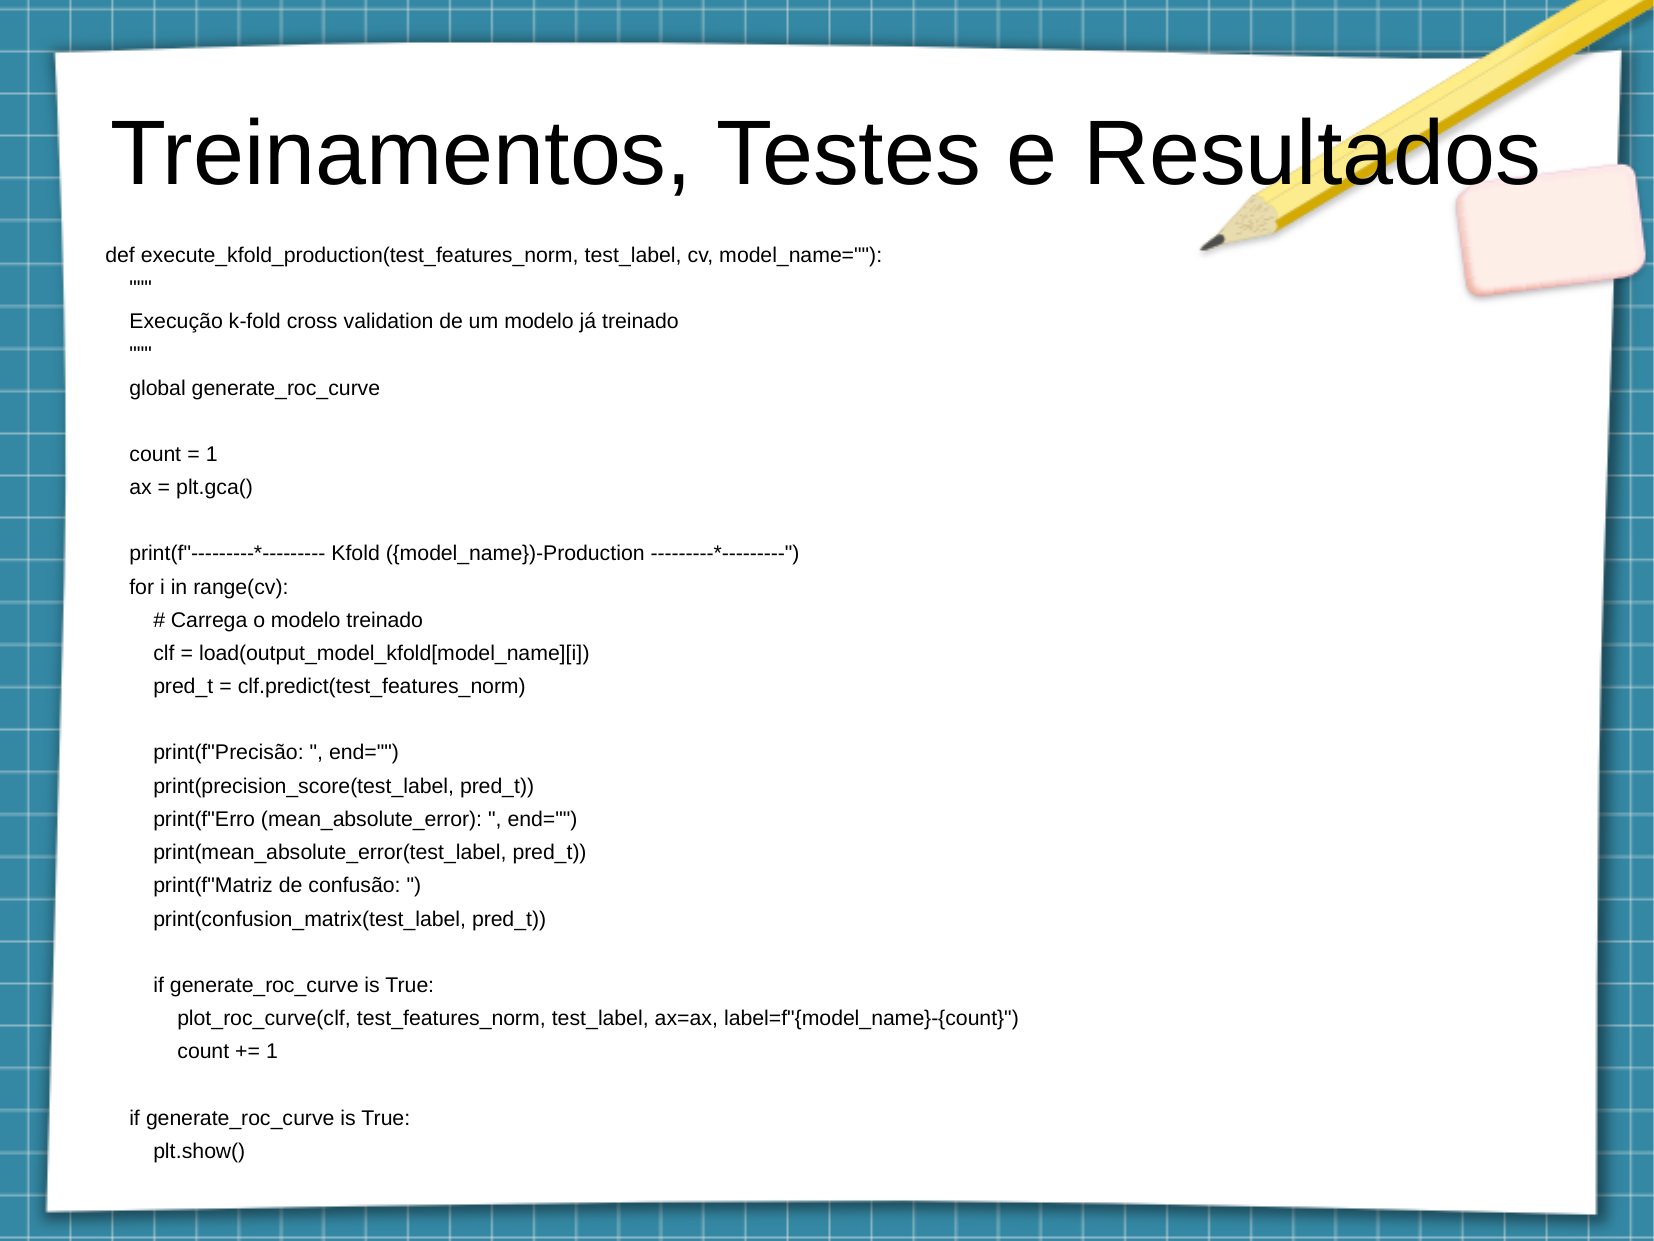

# Treinamentos, Testes e Resultados
def execute_kfold_production(test_features_norm, test_label, cv, model_name=""):
 """
 Execução k-fold cross validation de um modelo já treinado
 """
 global generate_roc_curve
 count = 1
 ax = plt.gca()
 print(f"---------*--------- Kfold ({model_name})-Production ---------*---------")
 for i in range(cv):
 # Carrega o modelo treinado
 clf = load(output_model_kfold[model_name][i])
 pred_t = clf.predict(test_features_norm)
 print(f"Precisão: ", end="")
 print(precision_score(test_label, pred_t))
 print(f"Erro (mean_absolute_error): ", end="")
 print(mean_absolute_error(test_label, pred_t))
 print(f"Matriz de confusão: ")
 print(confusion_matrix(test_label, pred_t))
 if generate_roc_curve is True:
 plot_roc_curve(clf, test_features_norm, test_label, ax=ax, label=f"{model_name}-{count}")
 count += 1
 if generate_roc_curve is True:
 plt.show()